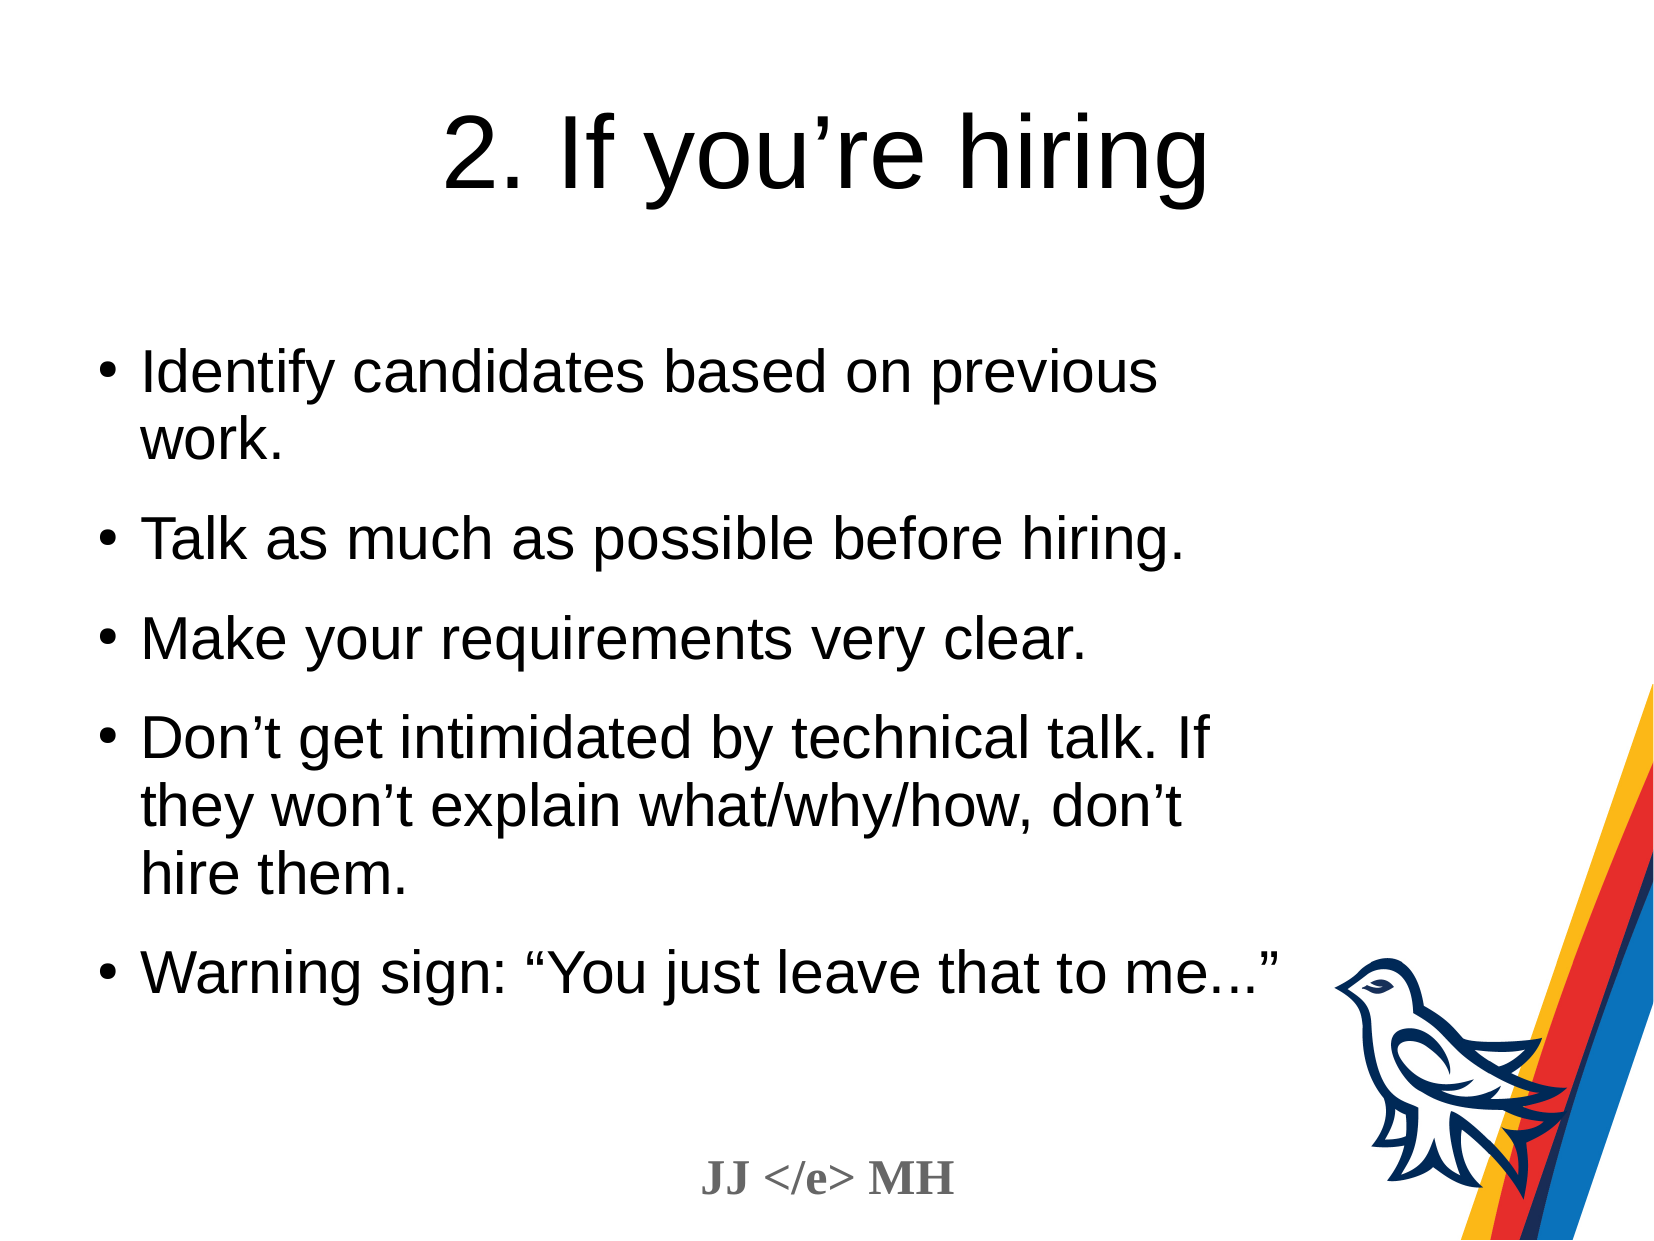

# 2. If you’re hiring
Identify candidates based on previous work.
Talk as much as possible before hiring.
Make your requirements very clear.
Don’t get intimidated by technical talk. If they won’t explain what/why/how, don’t hire them.
Warning sign: “You just leave that to me...”